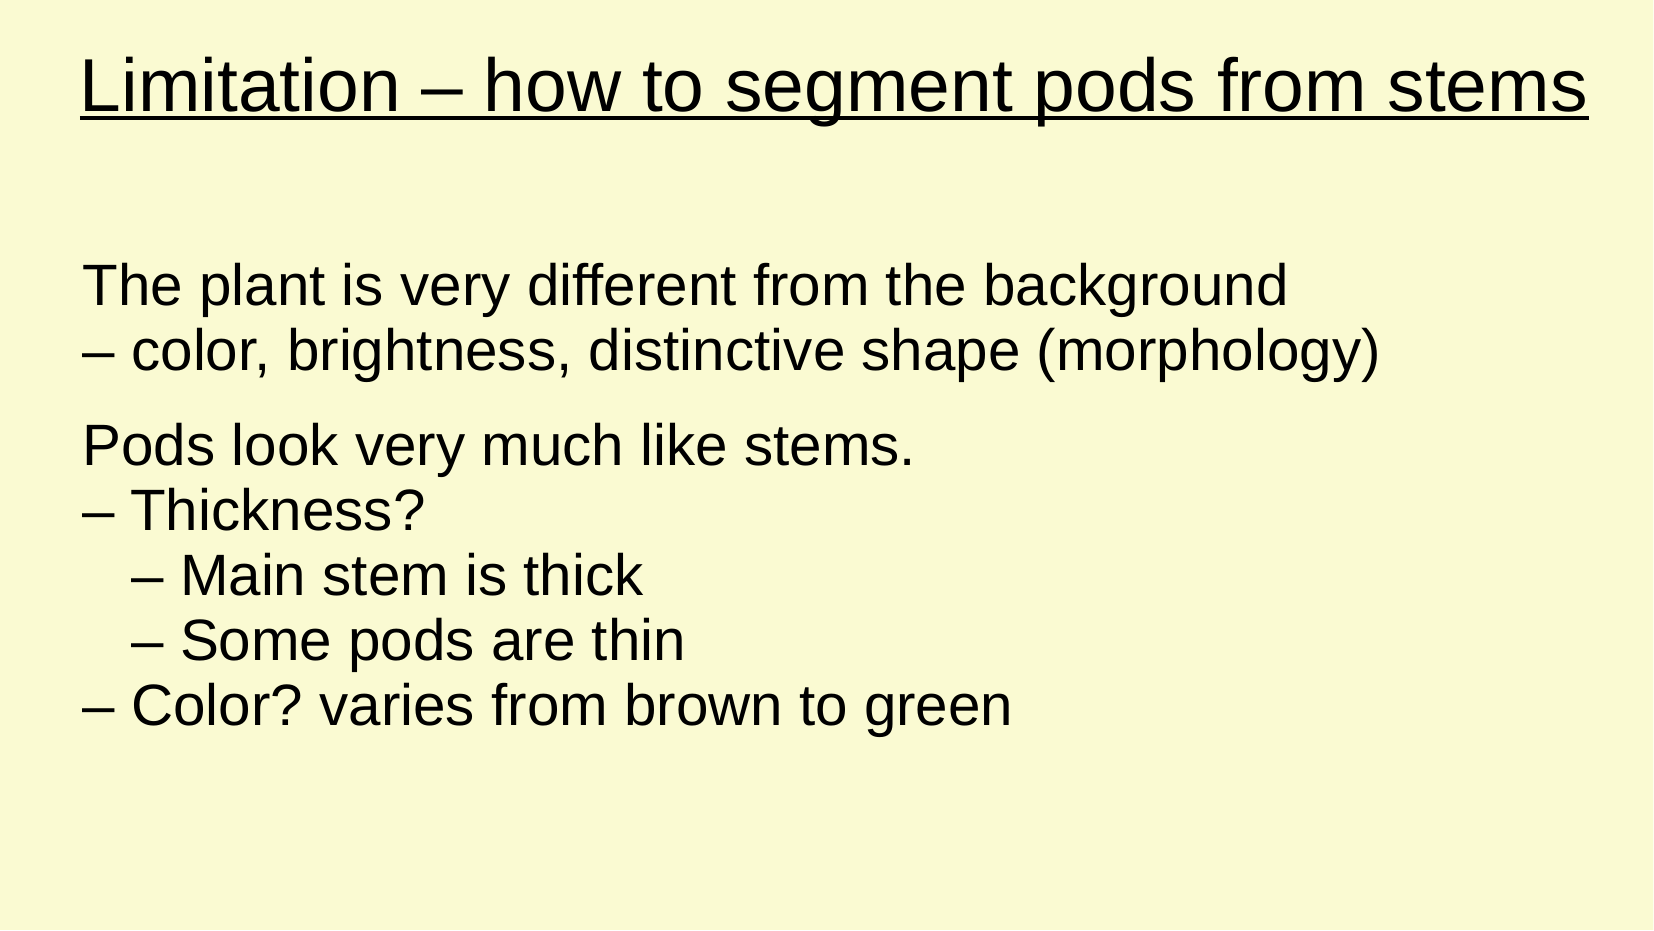

# Limitation – how to segment pods from stems
The plant is very different from the background
– color, brightness, distinctive shape (morphology)
Pods look very much like stems.
– Thickness?
 – Main stem is thick
 – Some pods are thin
– Color? varies from brown to green